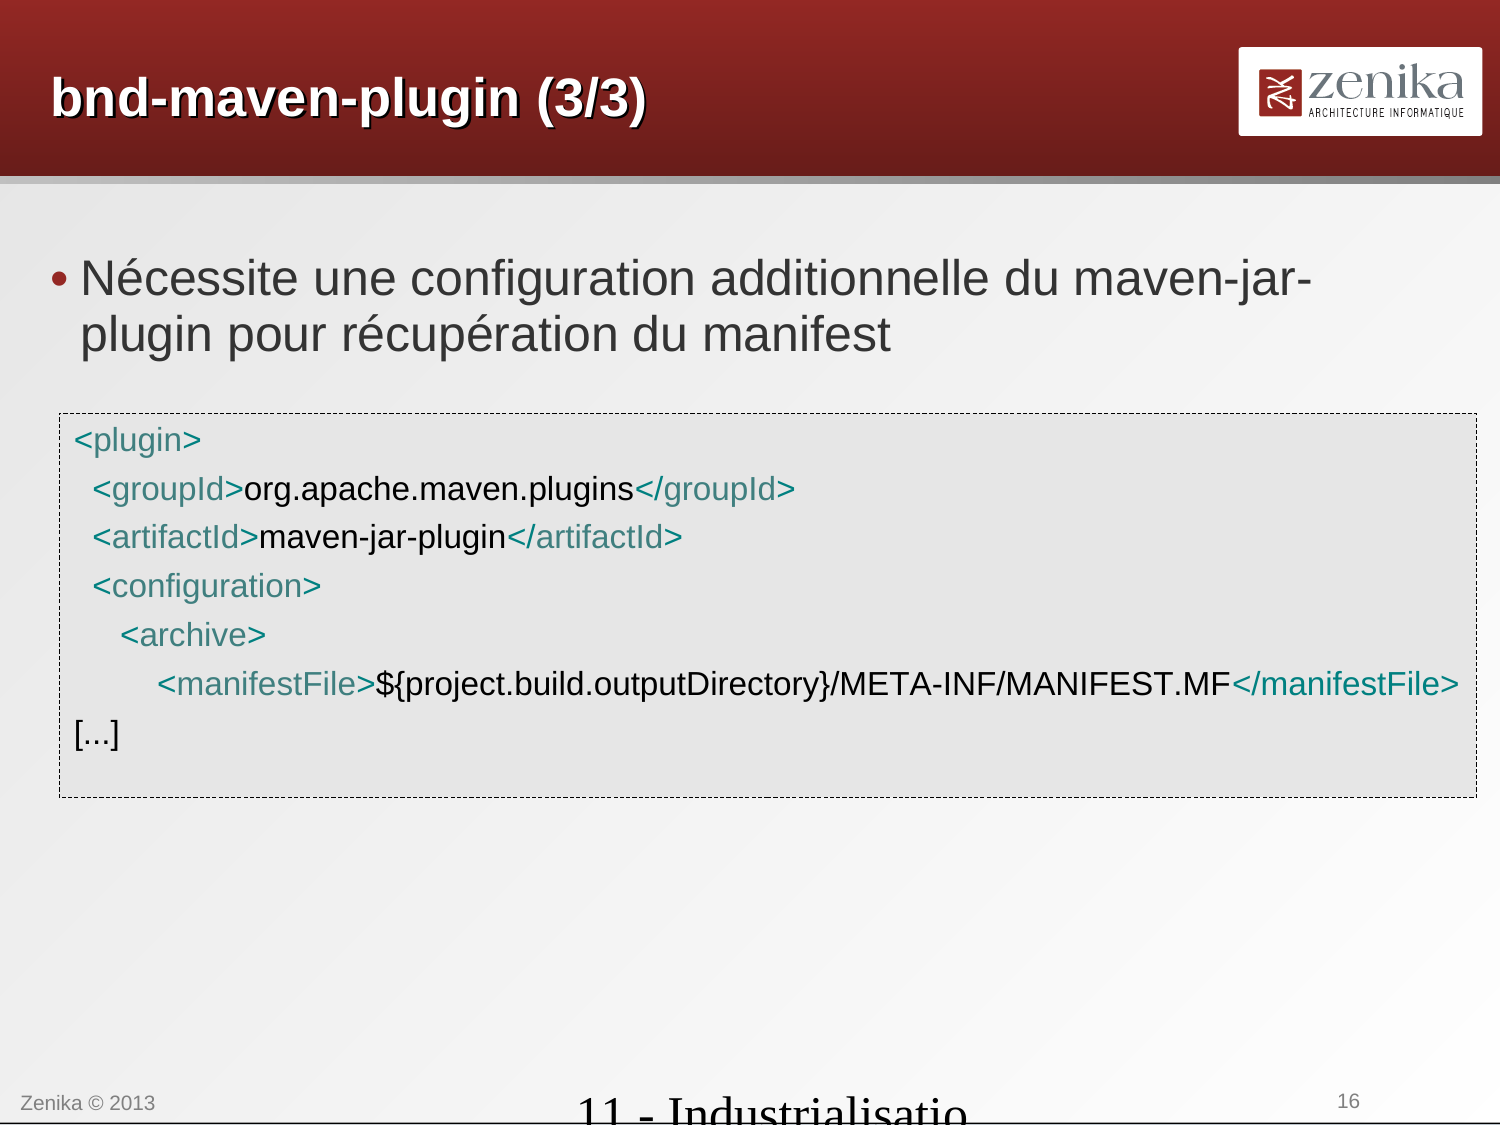

# bnd-maven-plugin (3/3)
Nécessite une configuration additionnelle du maven-jar-plugin pour récupération du manifest
<plugin>
 <groupId>org.apache.maven.plugins</groupId>
 <artifactId>maven-jar-plugin</artifactId>
 <configuration>
 <archive>
 <manifestFile>${project.build.outputDirectory}/META-INF/MANIFEST.MF</manifestFile>
[...]